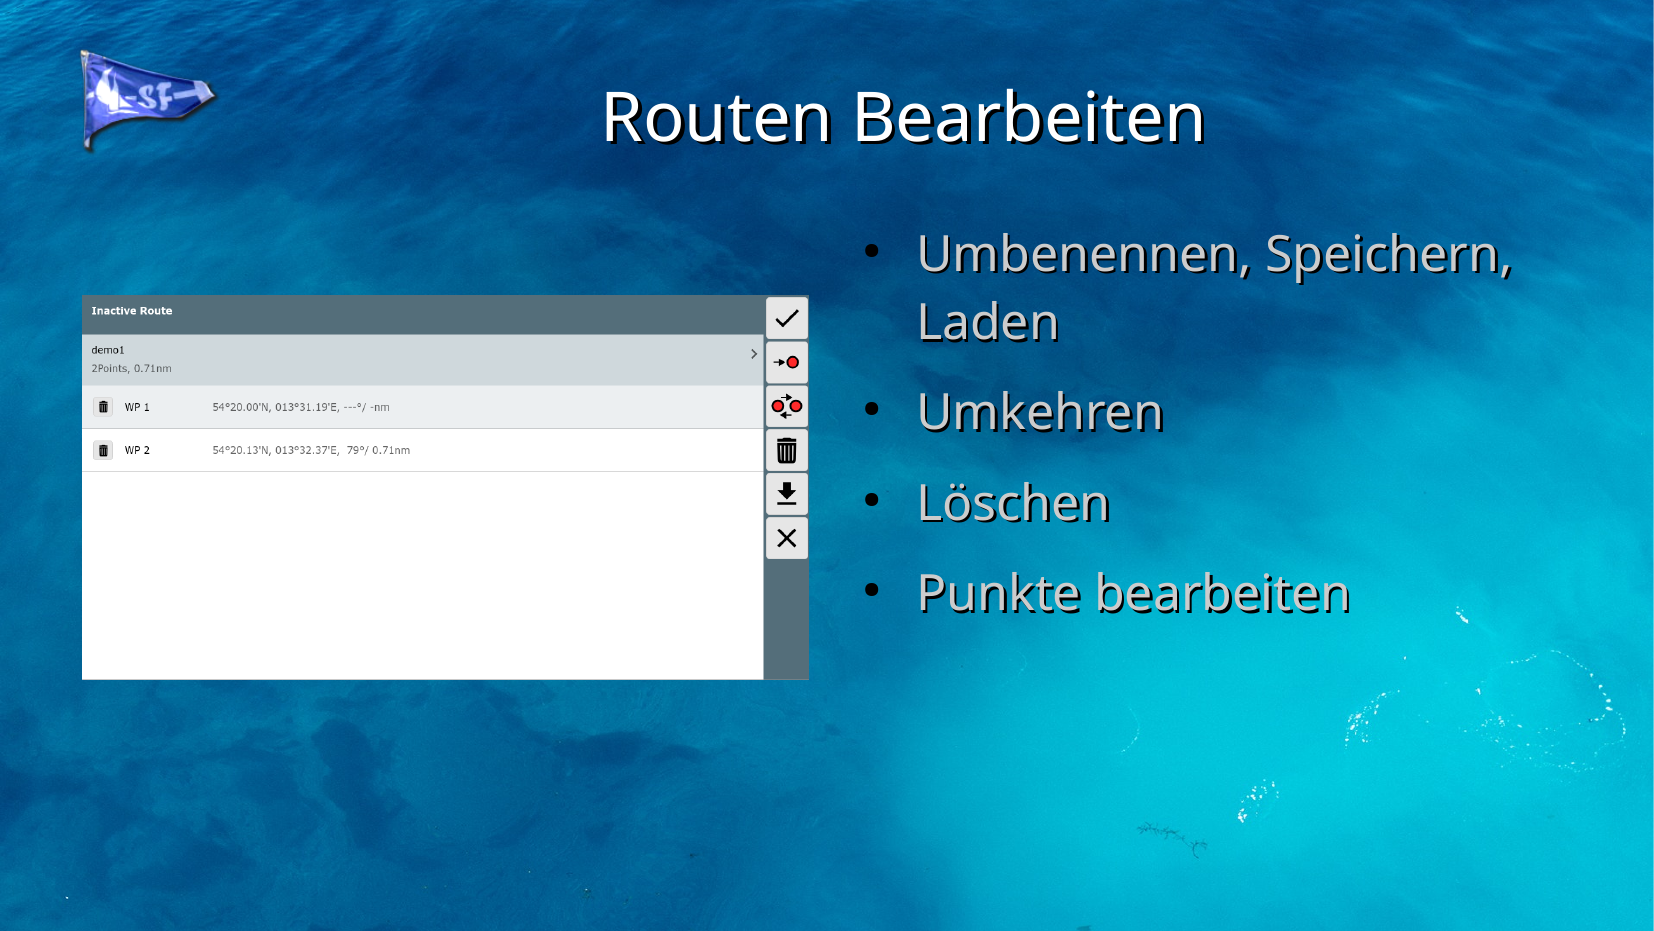

# Routen Bearbeiten
Umbenennen, Speichern, Laden
Umkehren
Löschen
Punkte bearbeiten